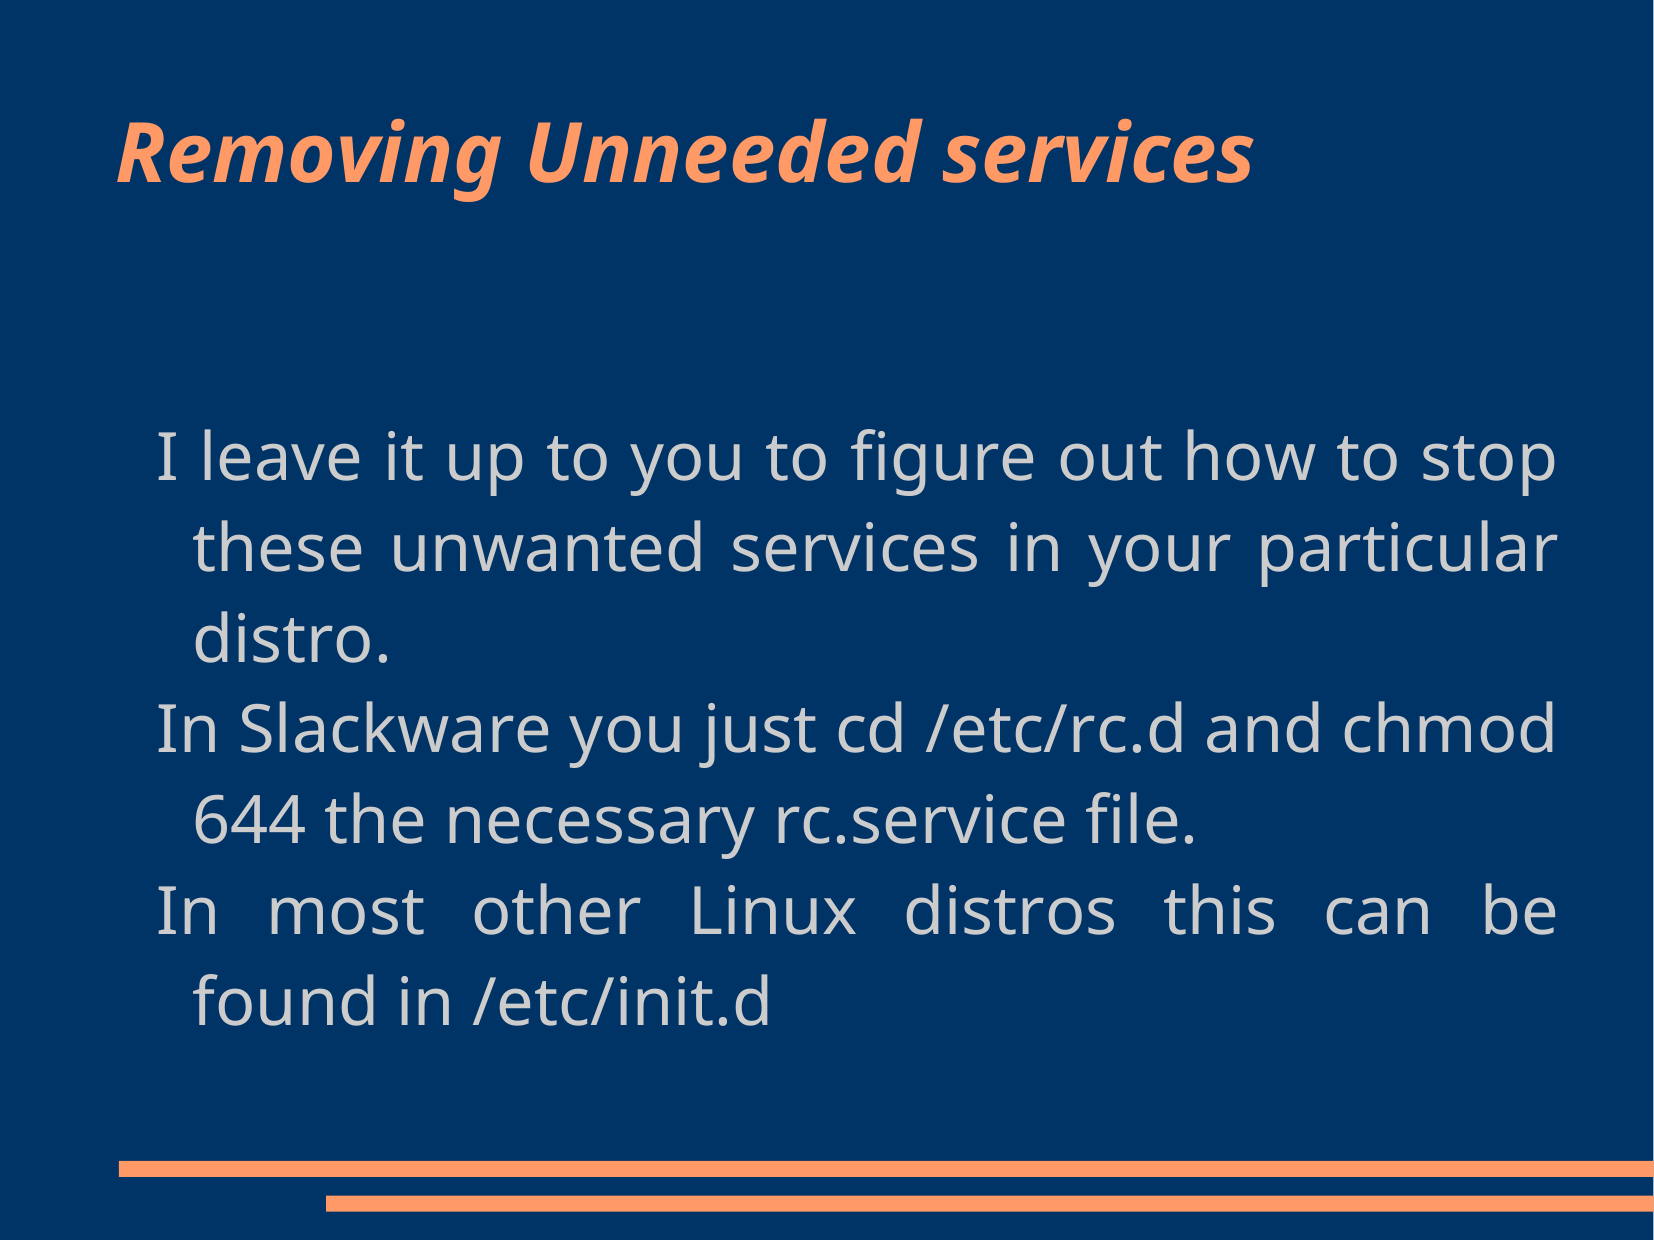

# Removing Unneeded services
I leave it up to you to figure out how to stop these unwanted services in your particular distro.
In Slackware you just cd /etc/rc.d and chmod 644 the necessary rc.service file.
In most other Linux distros this can be found in /etc/init.d